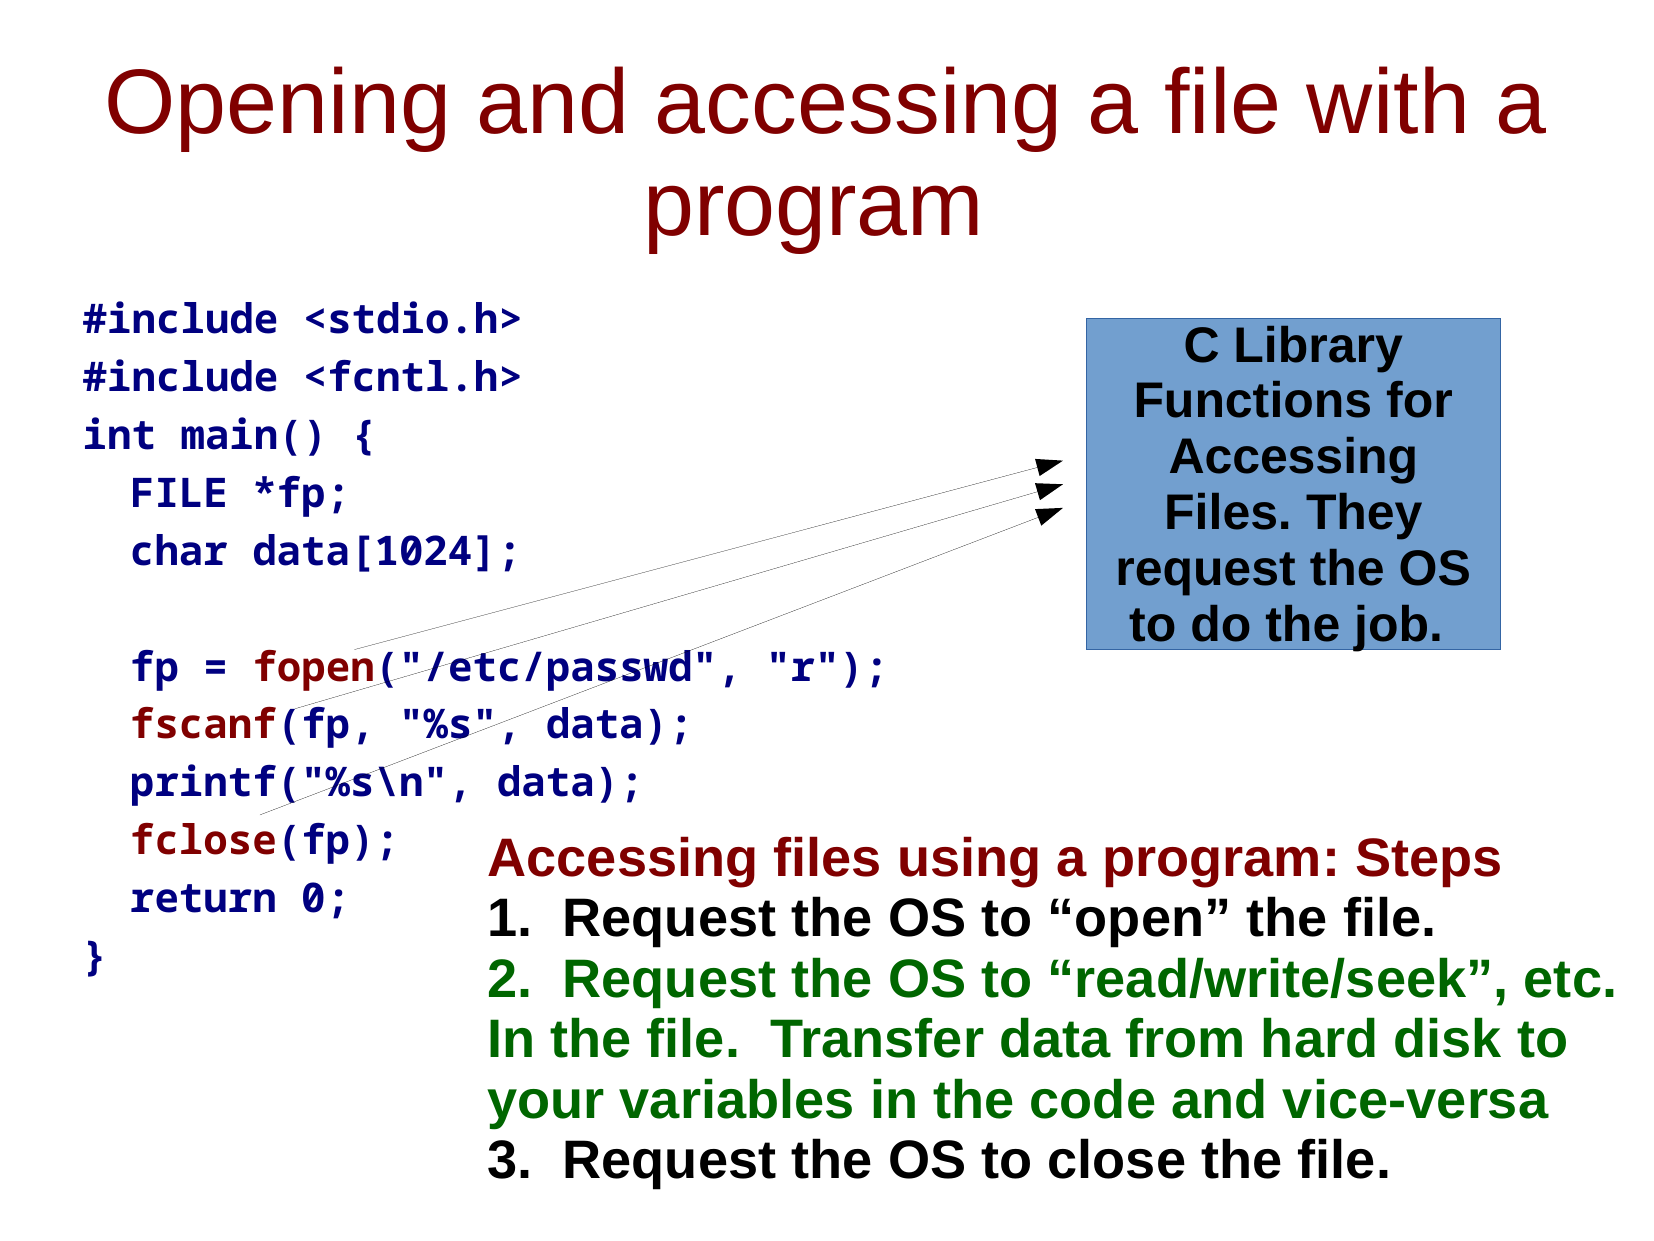

# Opening and accessing a file with a program
#include <stdio.h>
#include <fcntl.h>
int main() {
FILE *fp;
char data[1024];
fp = fopen("/etc/passwd", "r");
fscanf(fp, "%s", data);
printf("%s\n", data);
fclose(fp);
return 0;
}
C Library Functions for Accessing Files. They request the OS to do the job.
Accessing files using a program: Steps
1. Request the OS to “open” the file.
2. Request the OS to “read/write/seek”, etc. In the file. Transfer data from hard disk to your variables in the code and vice-versa
3. Request the OS to close the file.